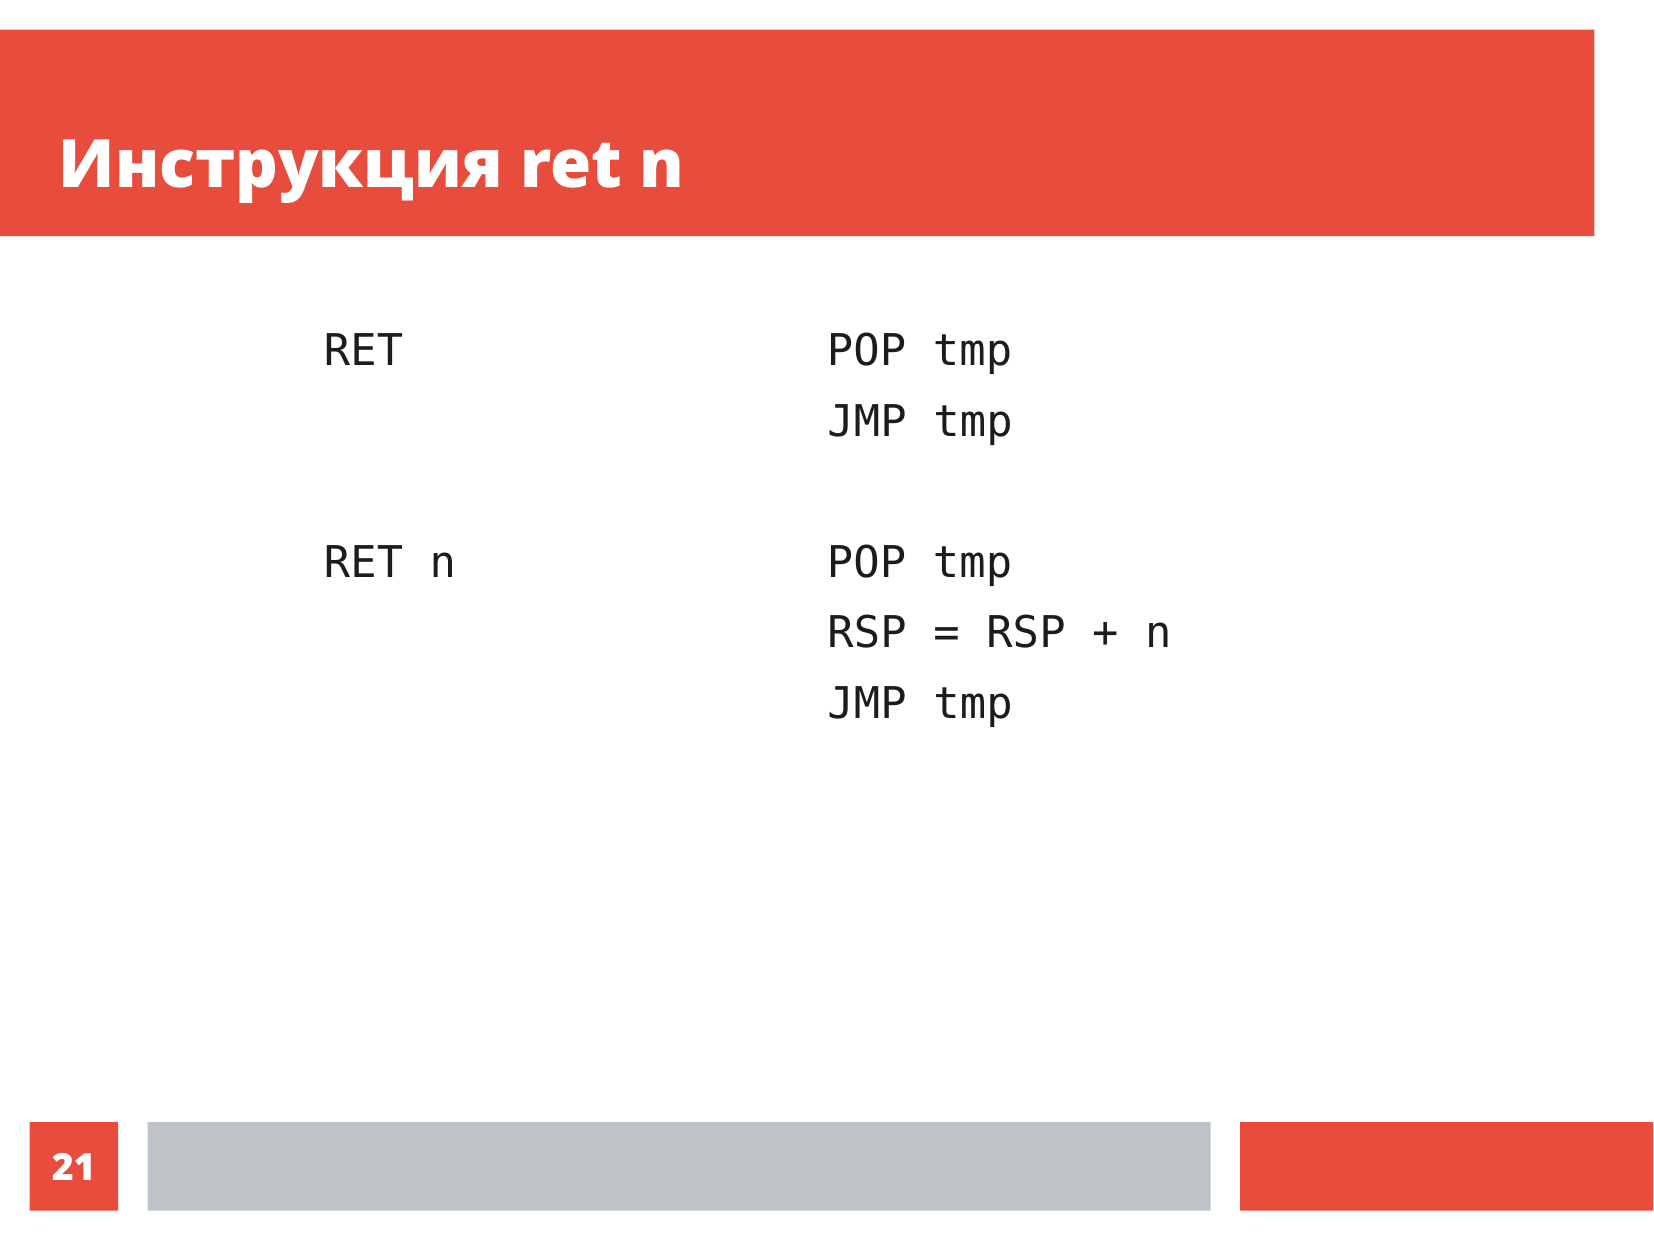

# Инструкция ret n
 RET POP tmp
 JMP tmp
 RET n POP tmp
 RSP = RSP + n
 JMP tmp
21